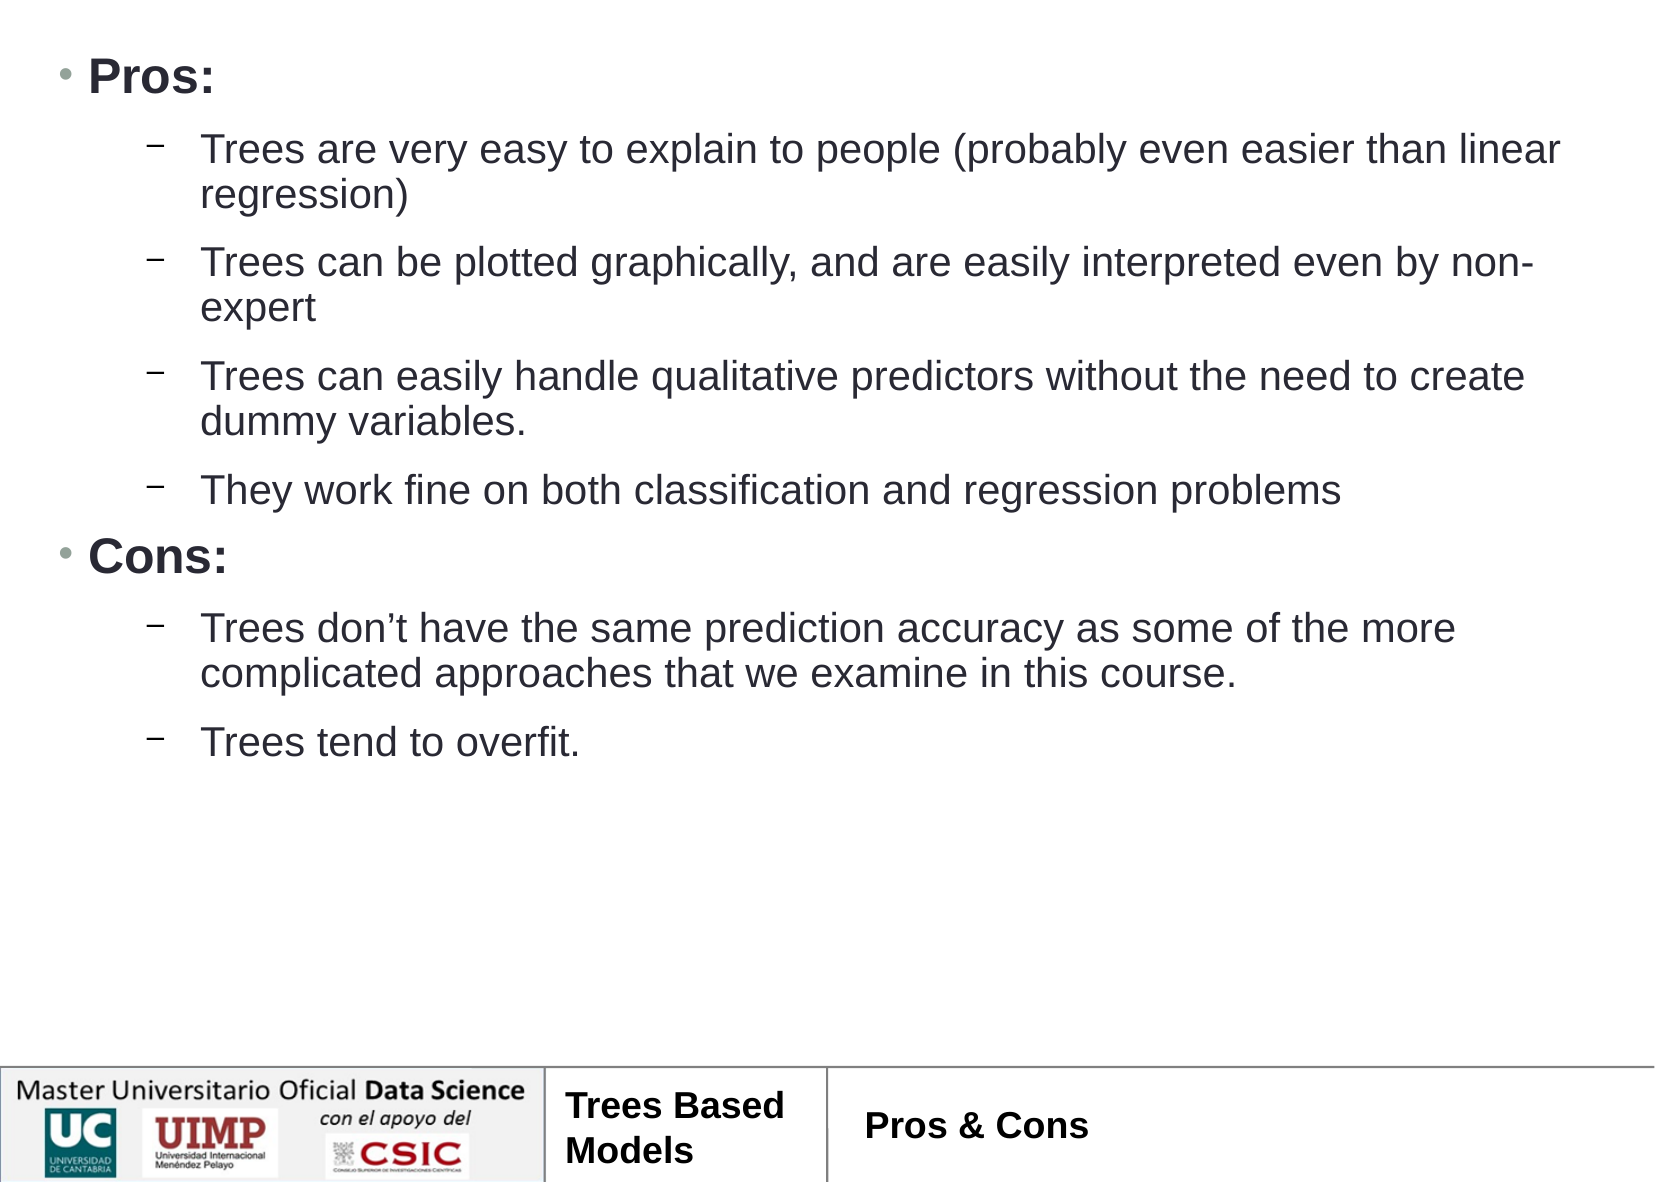

# Pros:
Trees are very easy to explain to people (probably even easier than linear regression)
Trees can be plotted graphically, and are easily interpreted even by non-expert
Trees can easily handle qualitative predictors without the need to create dummy variables.
They work fine on both classification and regression problems
Cons:
Trees don’t have the same prediction accuracy as some of the more complicated approaches that we examine in this course.
Trees tend to overfit.
Pros & Cons